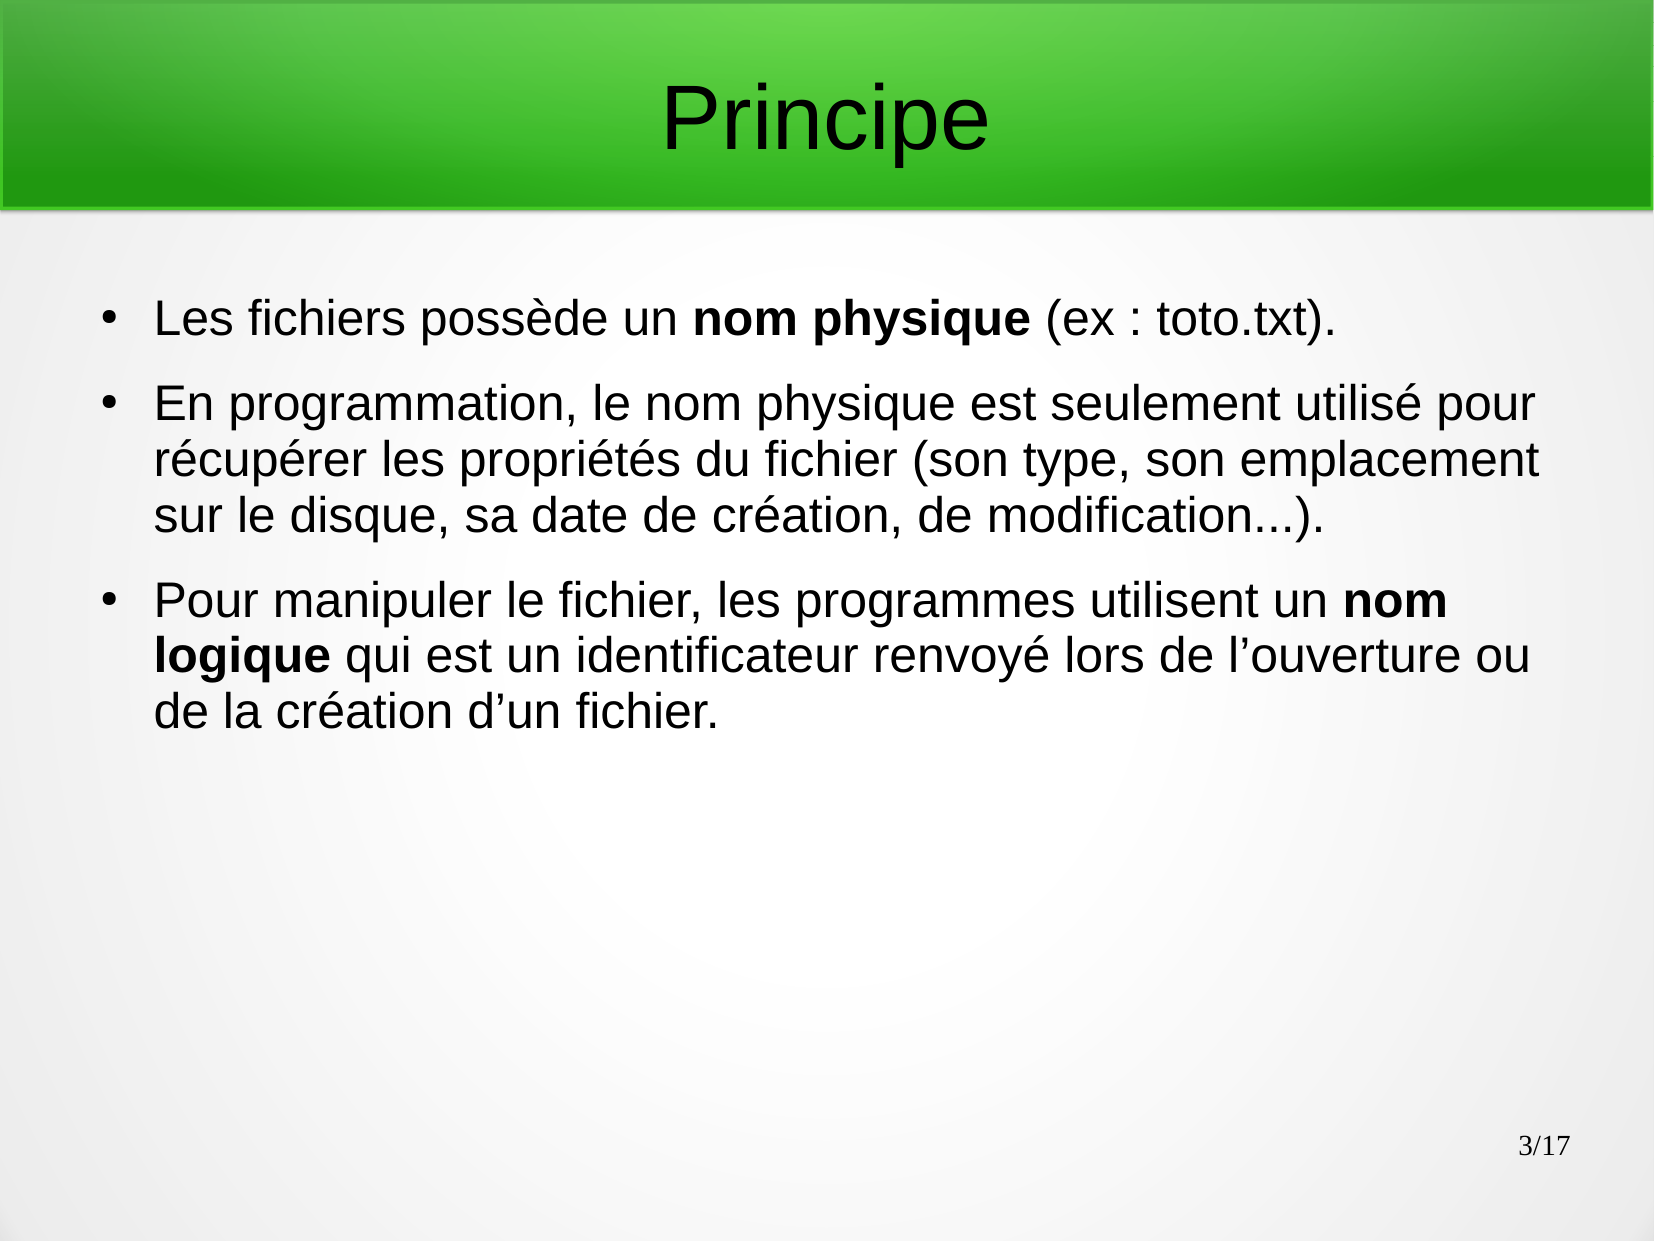

# Principe
Les fichiers possède un nom physique (ex : toto.txt).
En programmation, le nom physique est seulement utilisé pour récupérer les propriétés du fichier (son type, son emplacement sur le disque, sa date de création, de modification...).
Pour manipuler le fichier, les programmes utilisent un nom logique qui est un identificateur renvoyé lors de l’ouverture ou de la création d’un fichier.
3